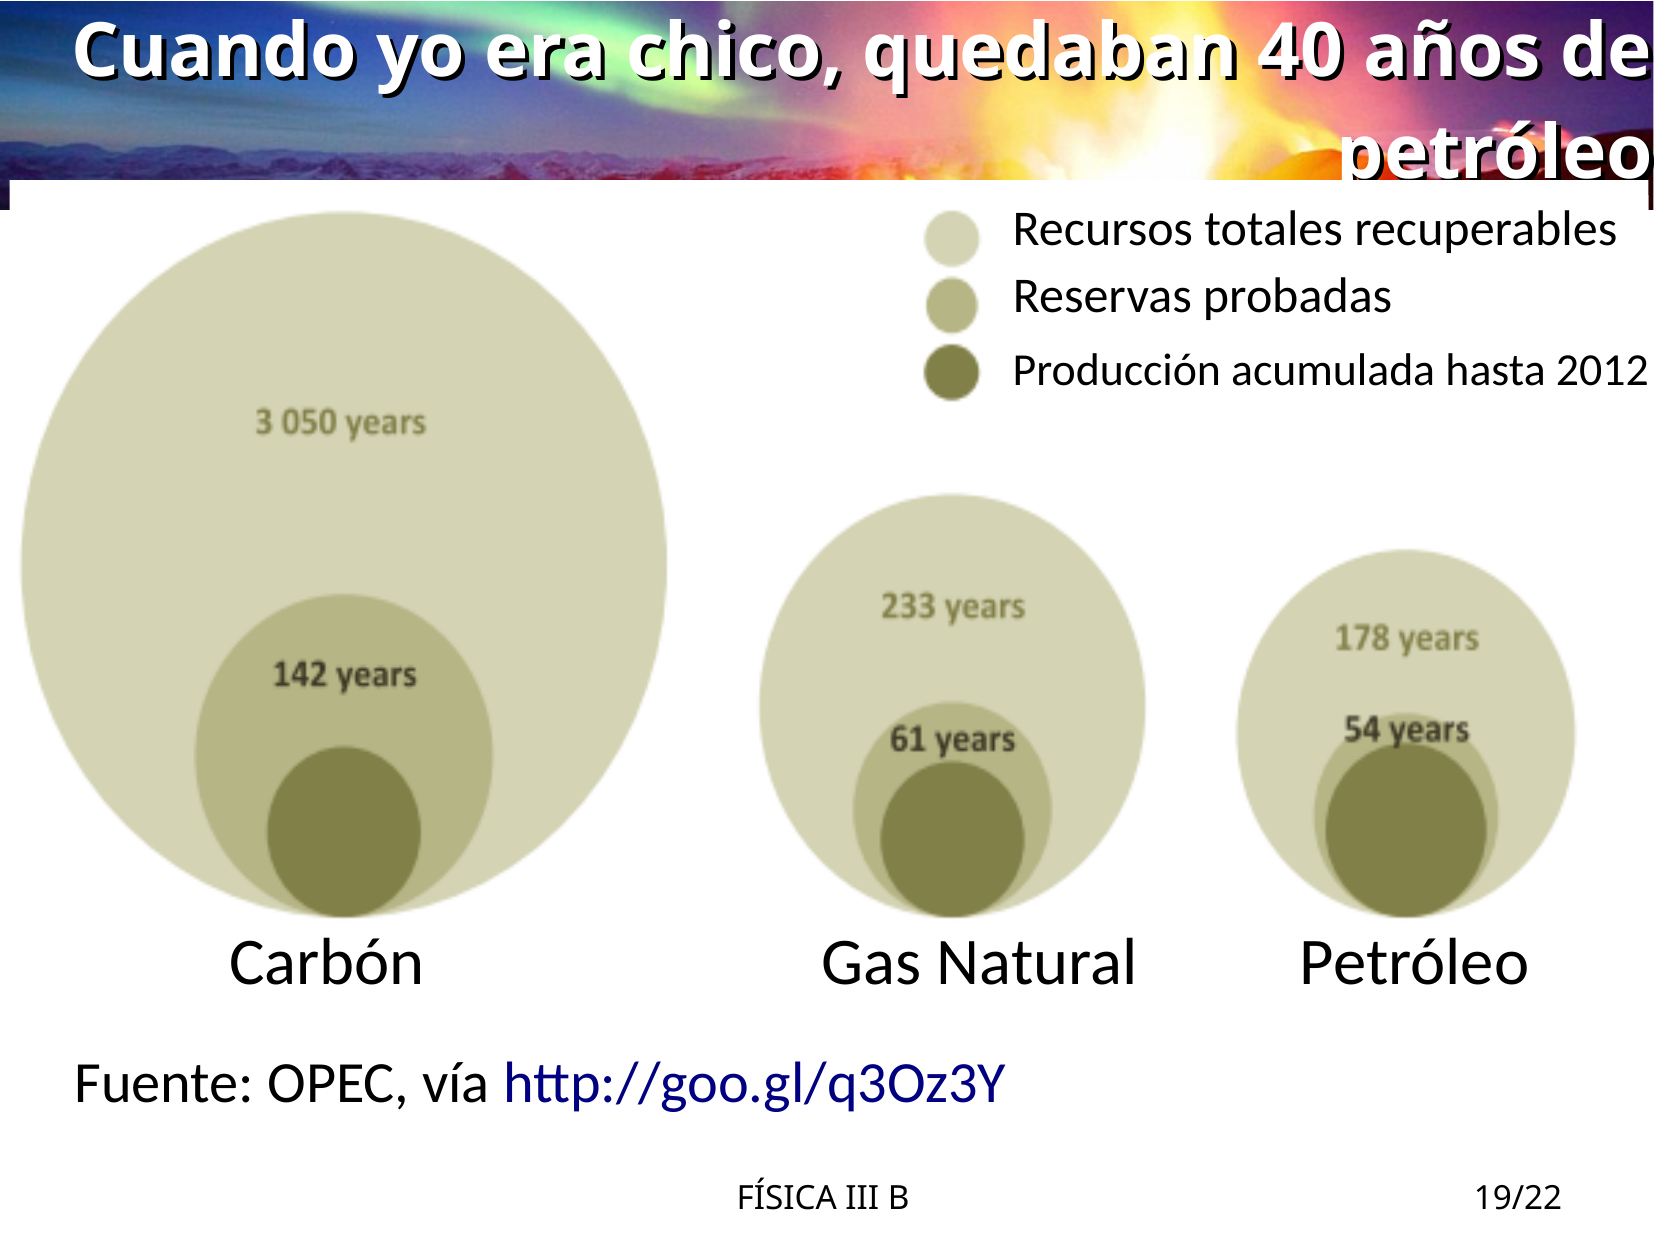

# Cuando yo era chico, quedaban 40 años de petróleo
Recursos totales recuperables
Reservas probadas
Producción acumulada hasta 2012
Carbón
Gas Natural
Petróleo
Fuente: OPEC, vía http://goo.gl/q3Oz3Y
FÍSICA III B
19